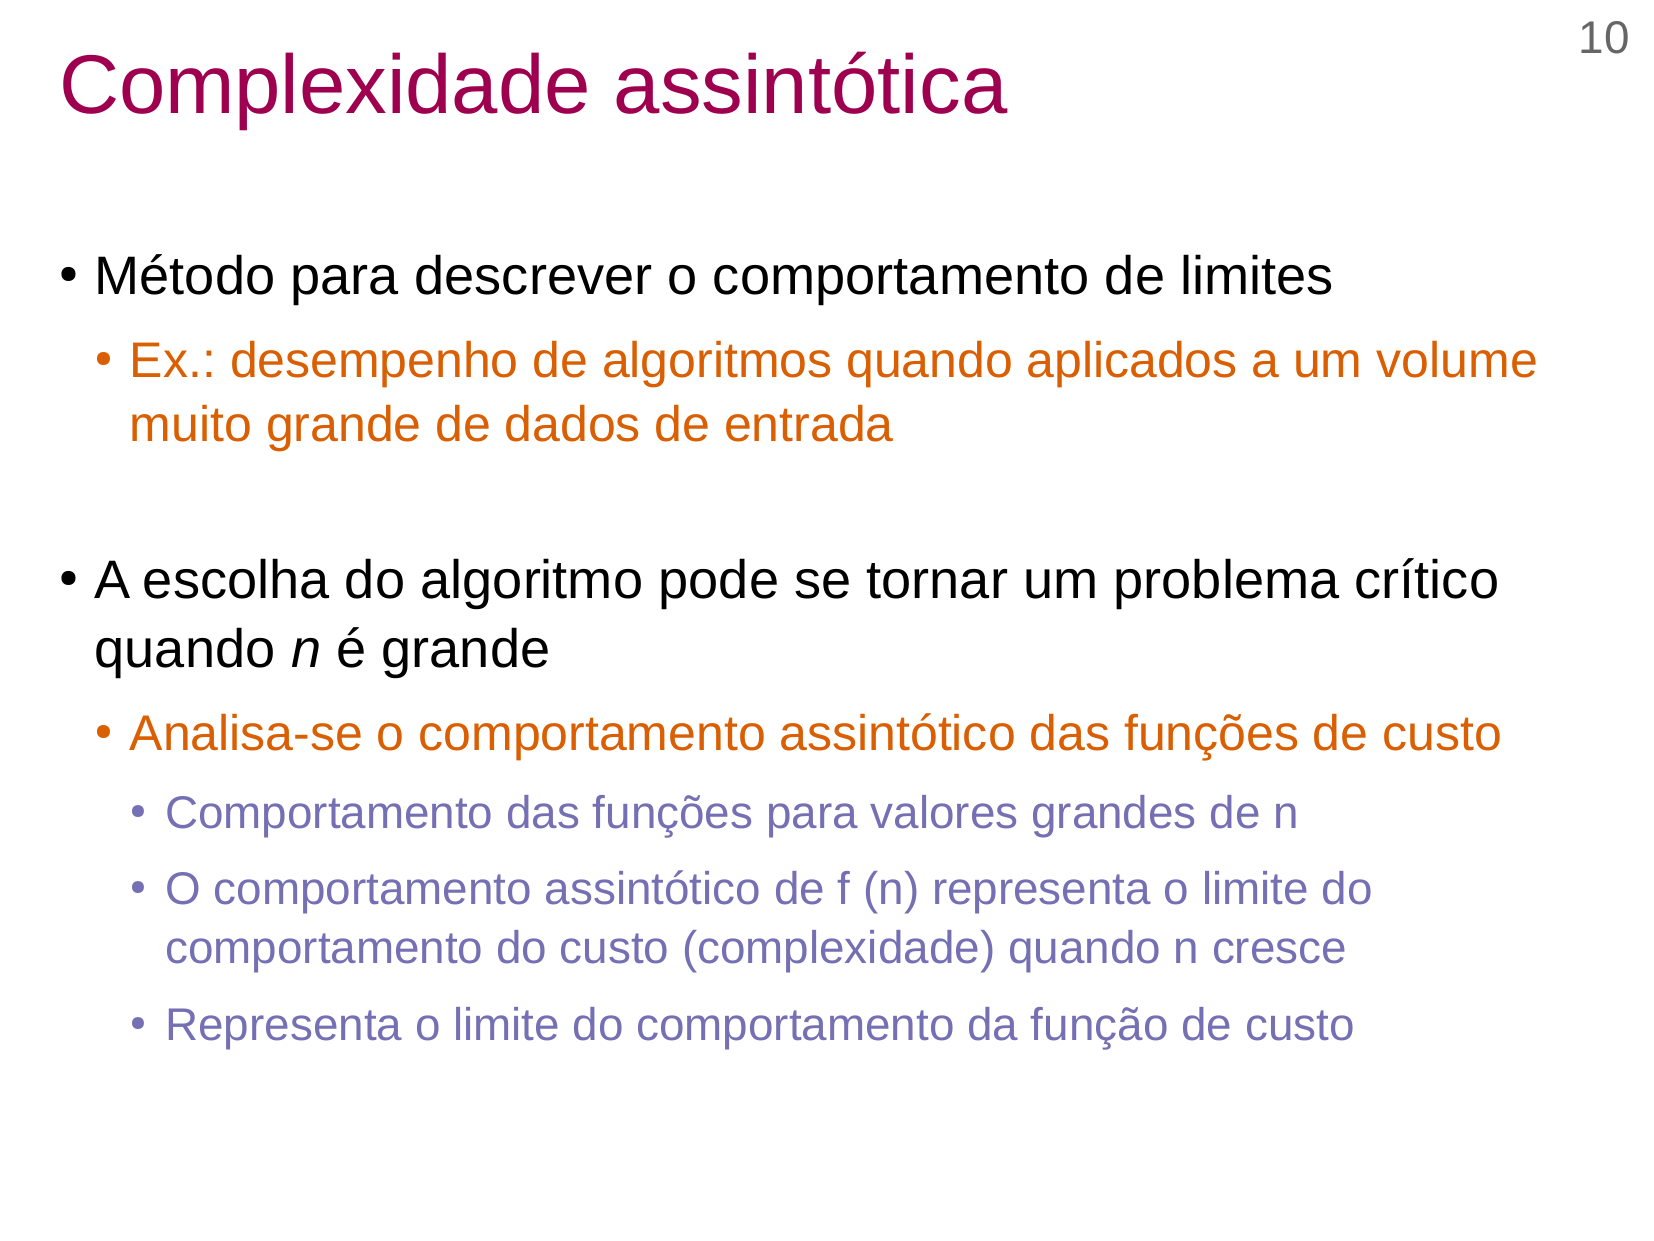

10
# Complexidade assintótica
Método para descrever o comportamento de limites
Ex.: desempenho de algoritmos quando aplicados a um volume muito grande de dados de entrada
A escolha do algoritmo pode se tornar um problema crítico quando n é grande
Analisa-se o comportamento assintótico das funções de custo
Comportamento das funções para valores grandes de n
O comportamento assintótico de f (n) representa o limite do comportamento do custo (complexidade) quando n cresce
Representa o limite do comportamento da função de custo